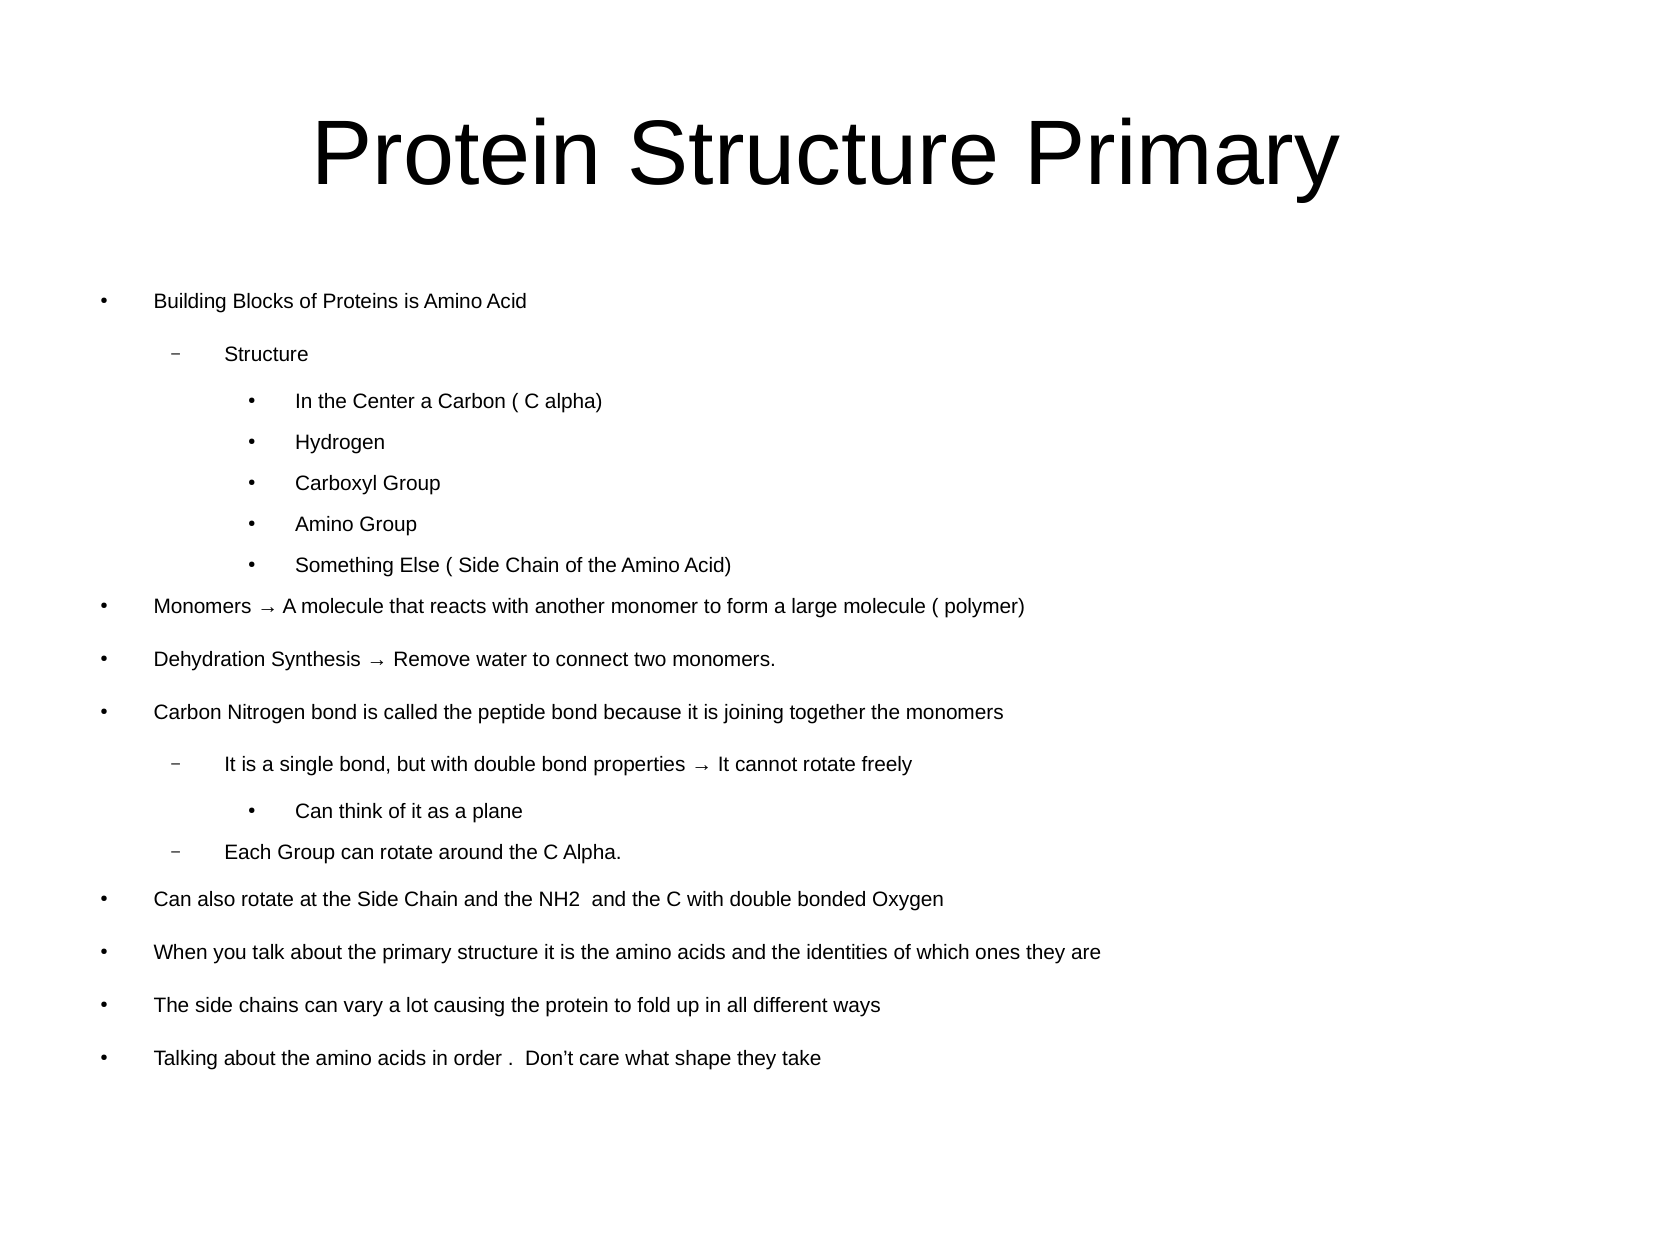

# Protein Structure Primary
Building Blocks of Proteins is Amino Acid
Structure
In the Center a Carbon ( C alpha)
Hydrogen
Carboxyl Group
Amino Group
Something Else ( Side Chain of the Amino Acid)
Monomers → A molecule that reacts with another monomer to form a large molecule ( polymer)
Dehydration Synthesis → Remove water to connect two monomers.
Carbon Nitrogen bond is called the peptide bond because it is joining together the monomers
It is a single bond, but with double bond properties → It cannot rotate freely
Can think of it as a plane
Each Group can rotate around the C Alpha.
Can also rotate at the Side Chain and the NH2 and the C with double bonded Oxygen
When you talk about the primary structure it is the amino acids and the identities of which ones they are
The side chains can vary a lot causing the protein to fold up in all different ways
Talking about the amino acids in order . Don’t care what shape they take